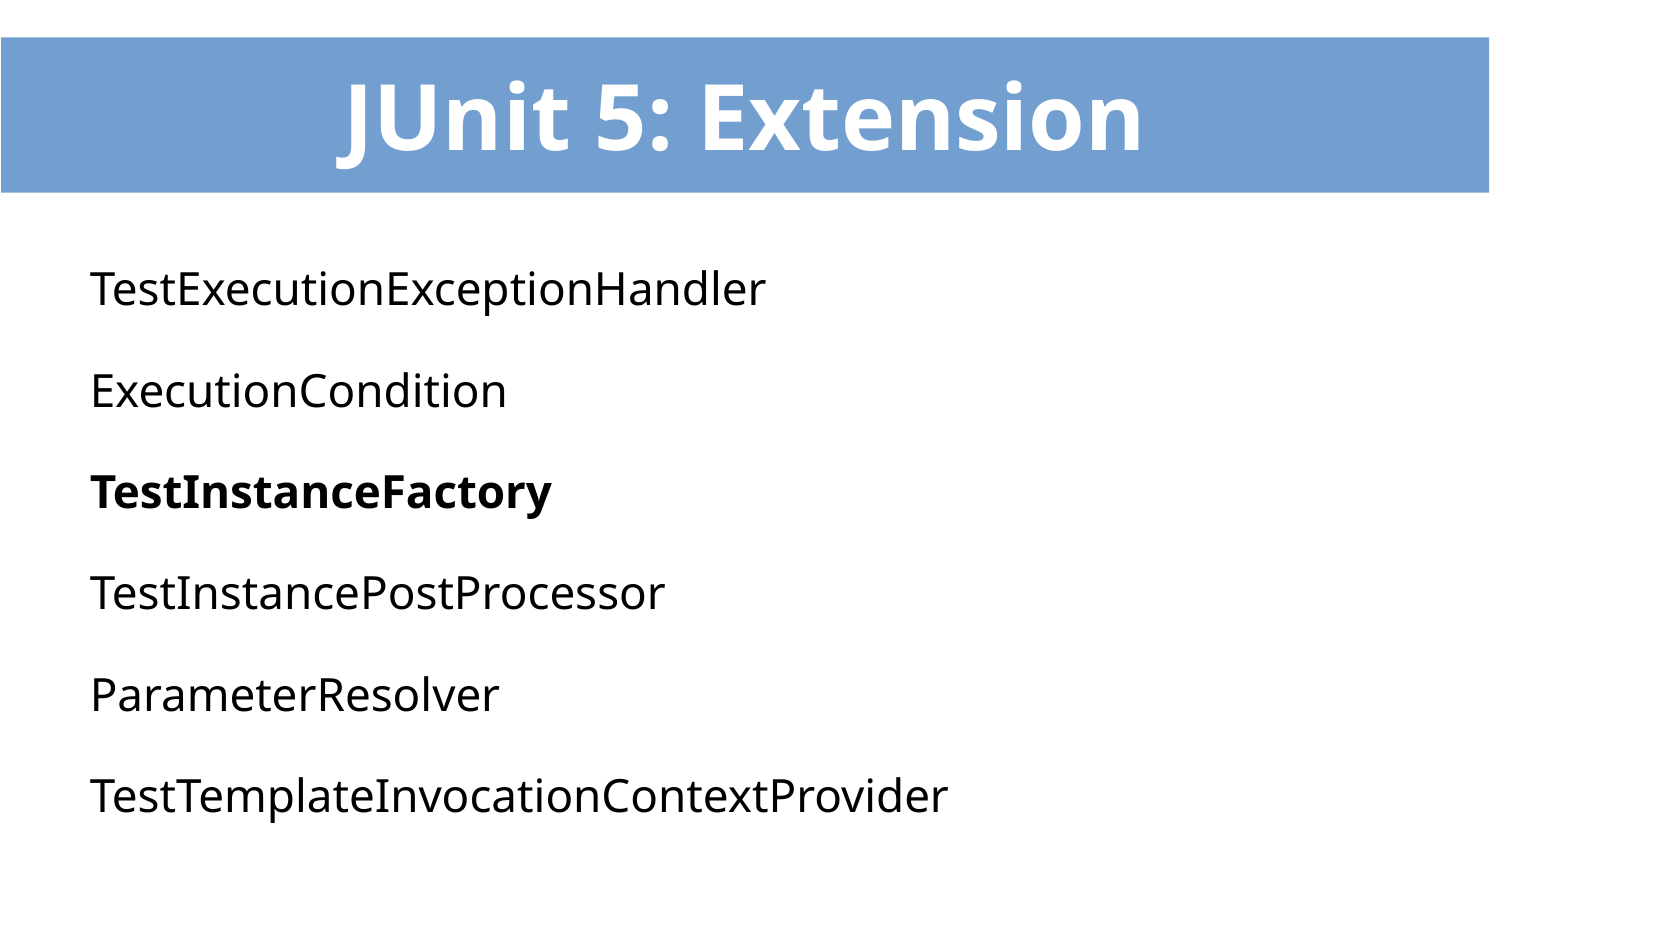

# JUnit 5: Extension
TestExecutionExceptionHandler
ExecutionCondition
TestInstanceFactory
TestInstancePostProcessor
ParameterResolver
TestTemplateInvocationContextProvider